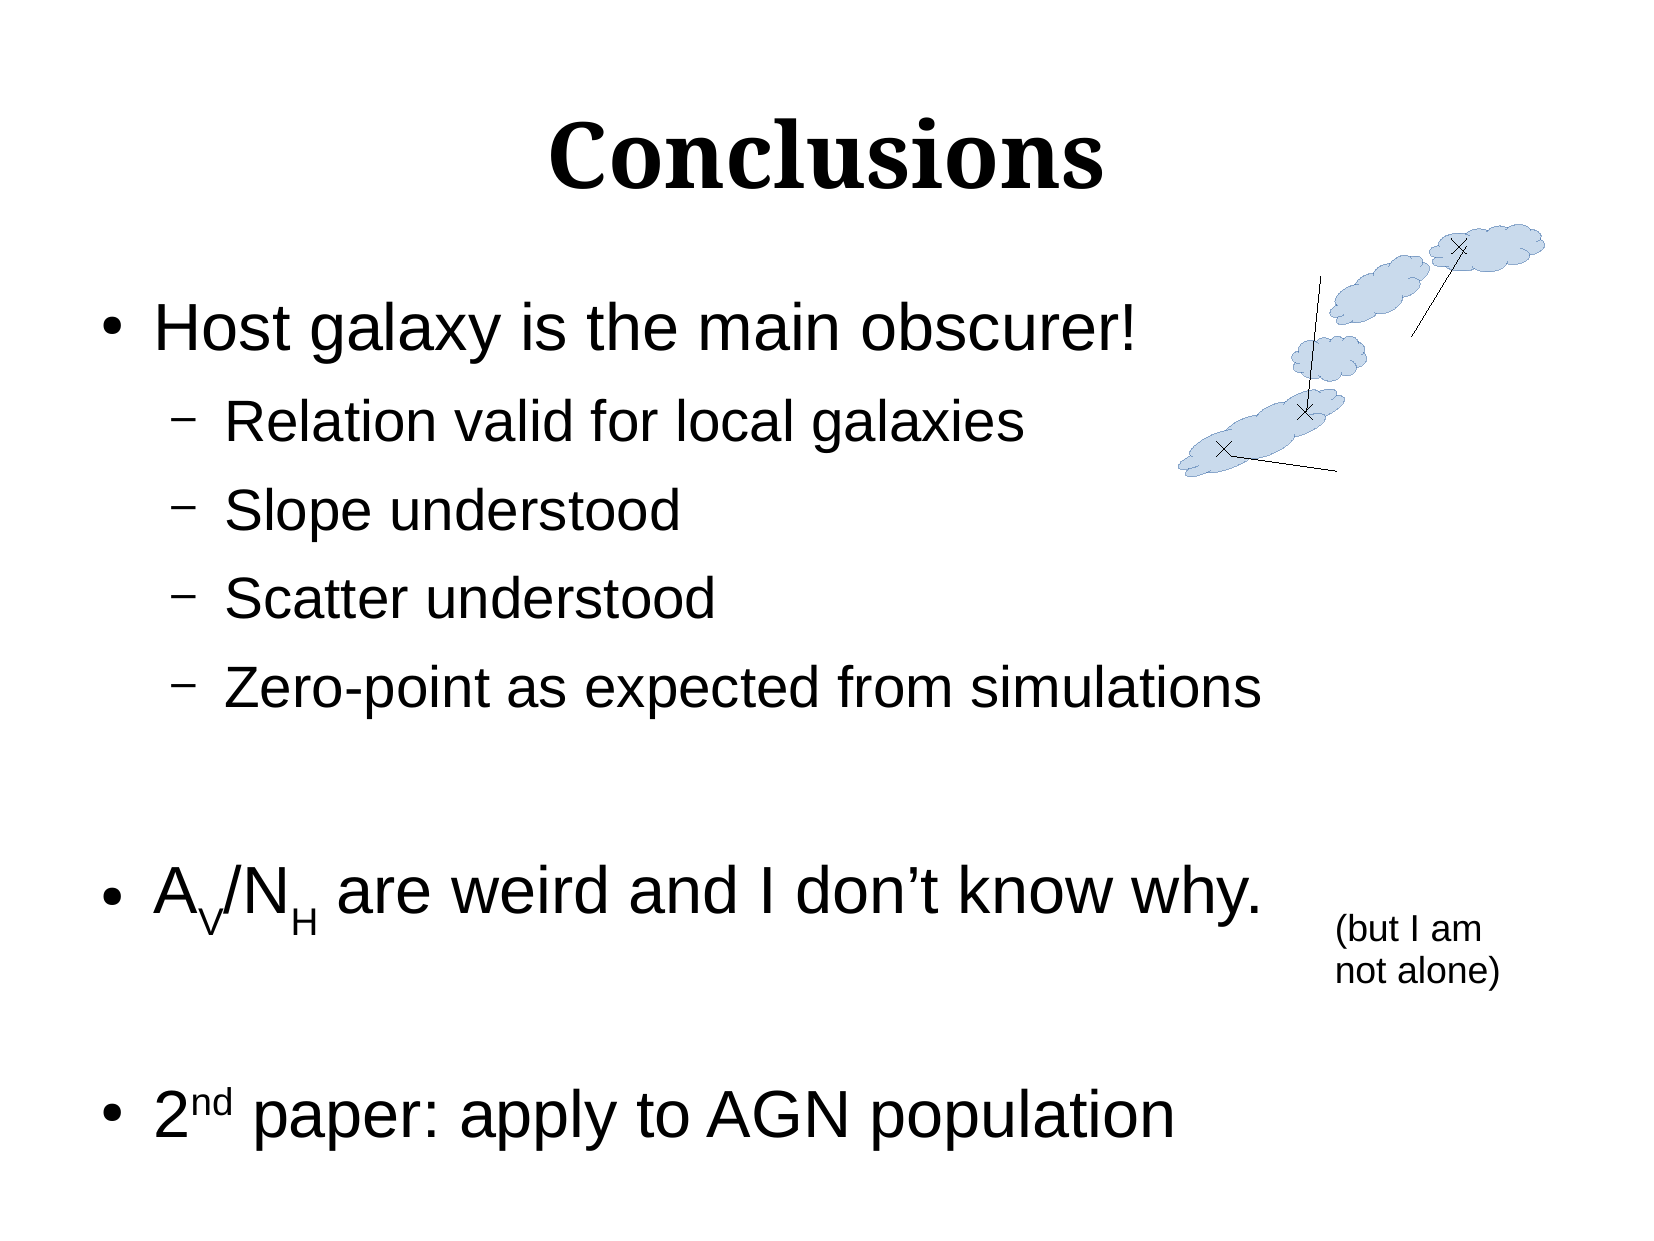

# Conclusions
Host galaxy is the main obscurer!
Relation valid for local galaxies
Slope understood
Scatter understood
Zero-point as expected from simulations
AV/NH are weird and I don’t know why.
2nd paper: apply to AGN population
(but I am not alone)